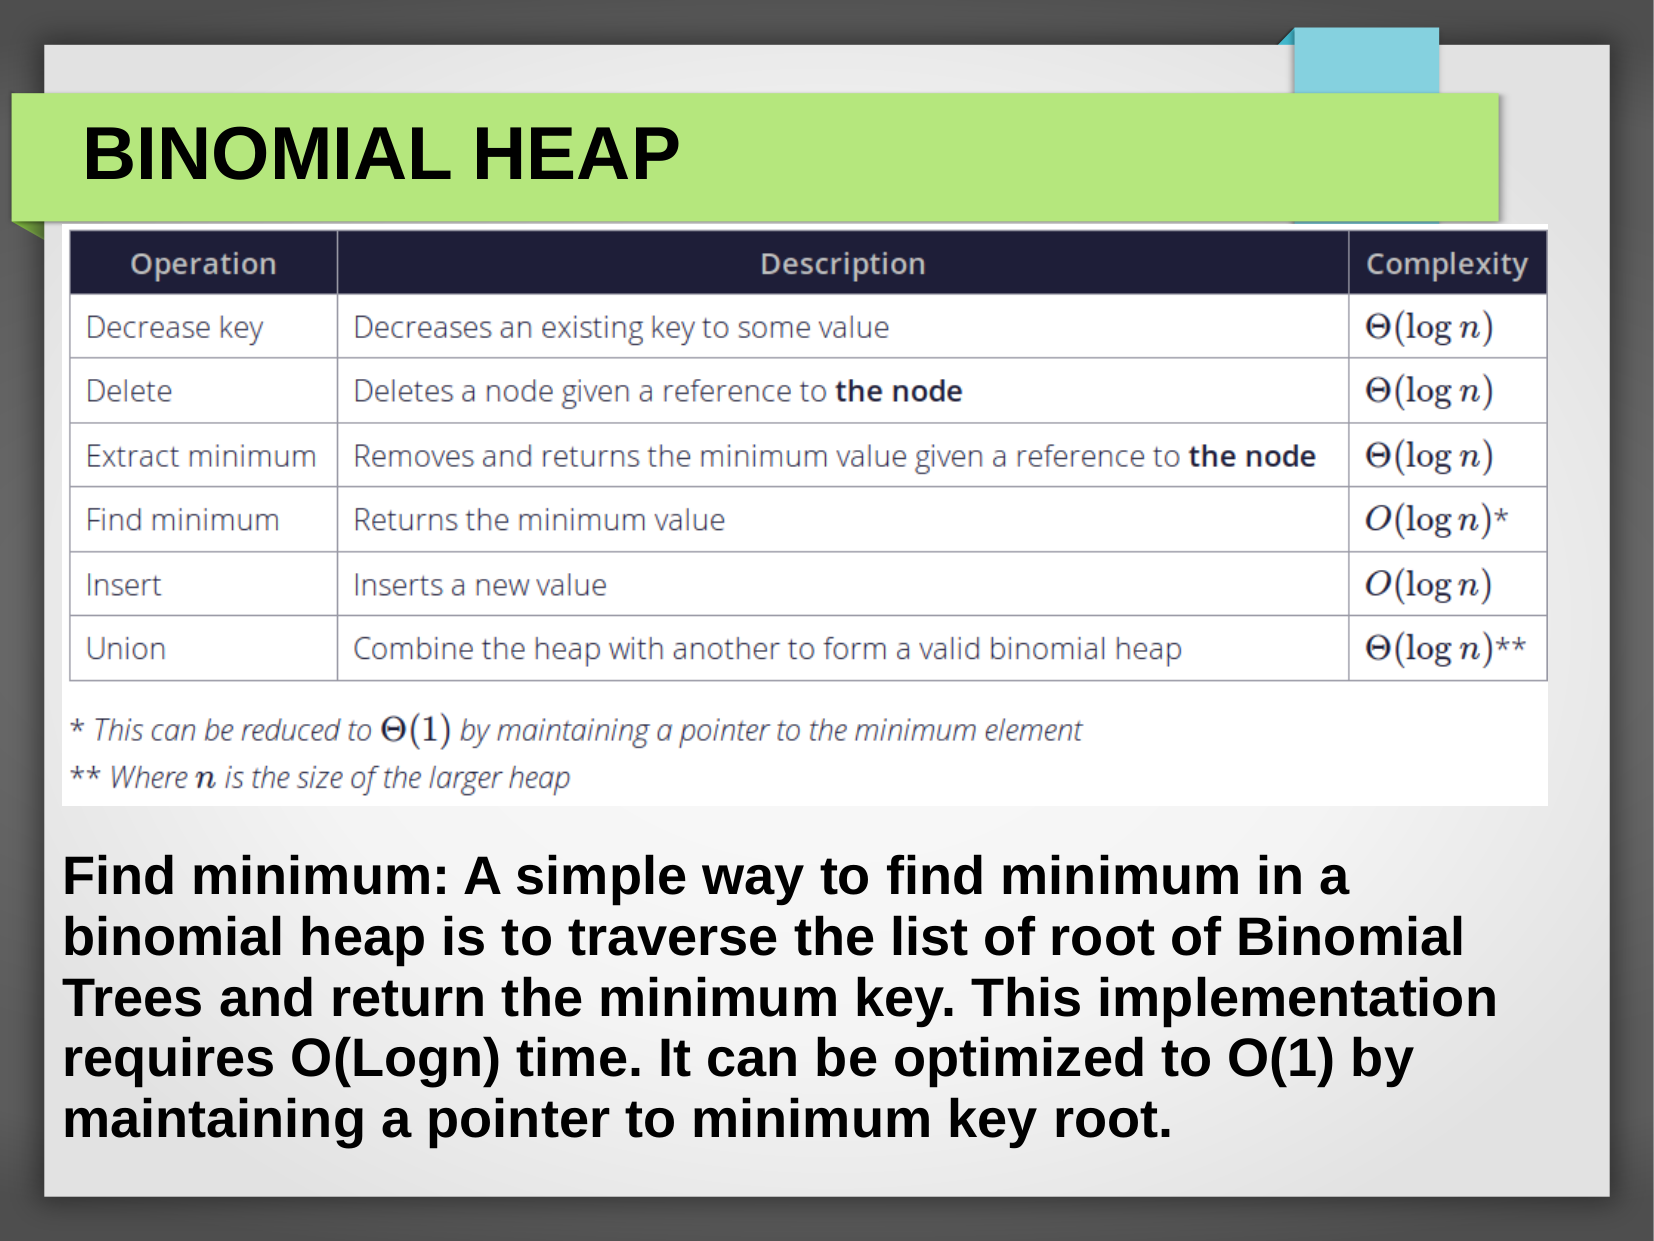

# BINOMIAL HEAP
Find minimum: A simple way to find minimum in a binomial heap is to traverse the list of root of Binomial Trees and return the minimum key. This implementation requires O(Logn) time. It can be optimized to O(1) by maintaining a pointer to minimum key root.